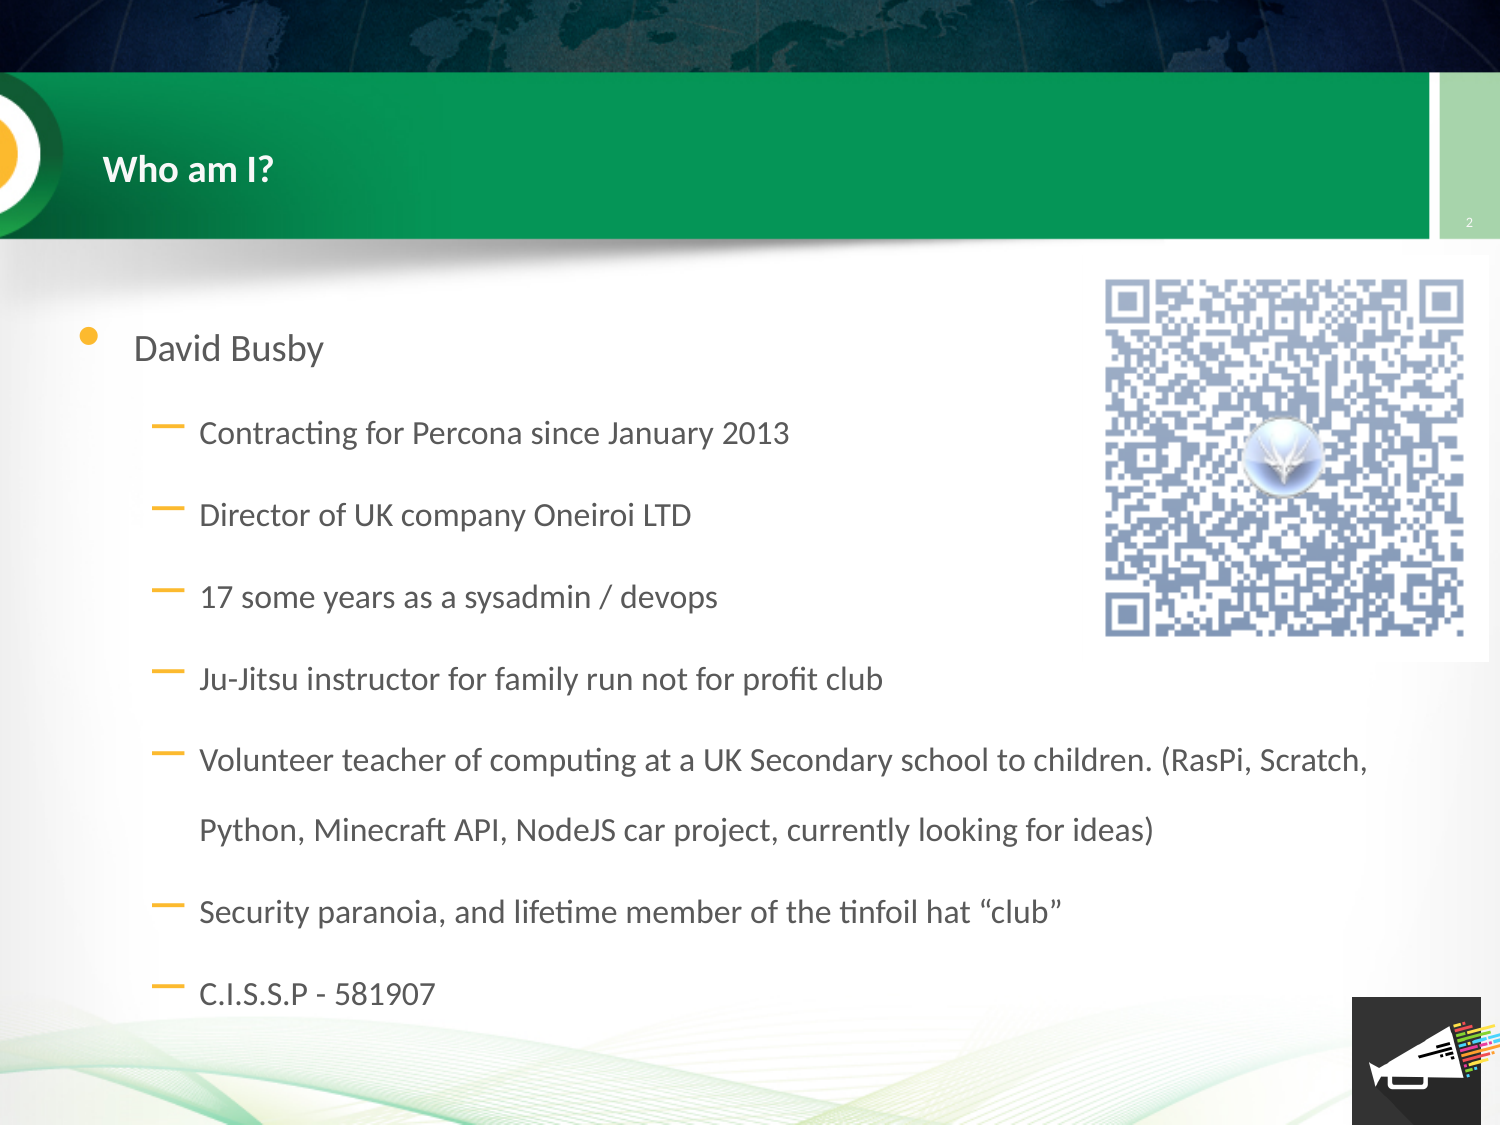

# Who am I?
David Busby
Contracting for Percona since January 2013
Director of UK company Oneiroi LTD
17 some years as a sysadmin / devops
Ju-Jitsu instructor for family run not for profit club
Volunteer teacher of computing at a UK Secondary school to children. (RasPi, Scratch, Python, Minecraft API, NodeJS car project, currently looking for ideas)
Security paranoia, and lifetime member of the tinfoil hat “club”
C.I.S.S.P - 581907